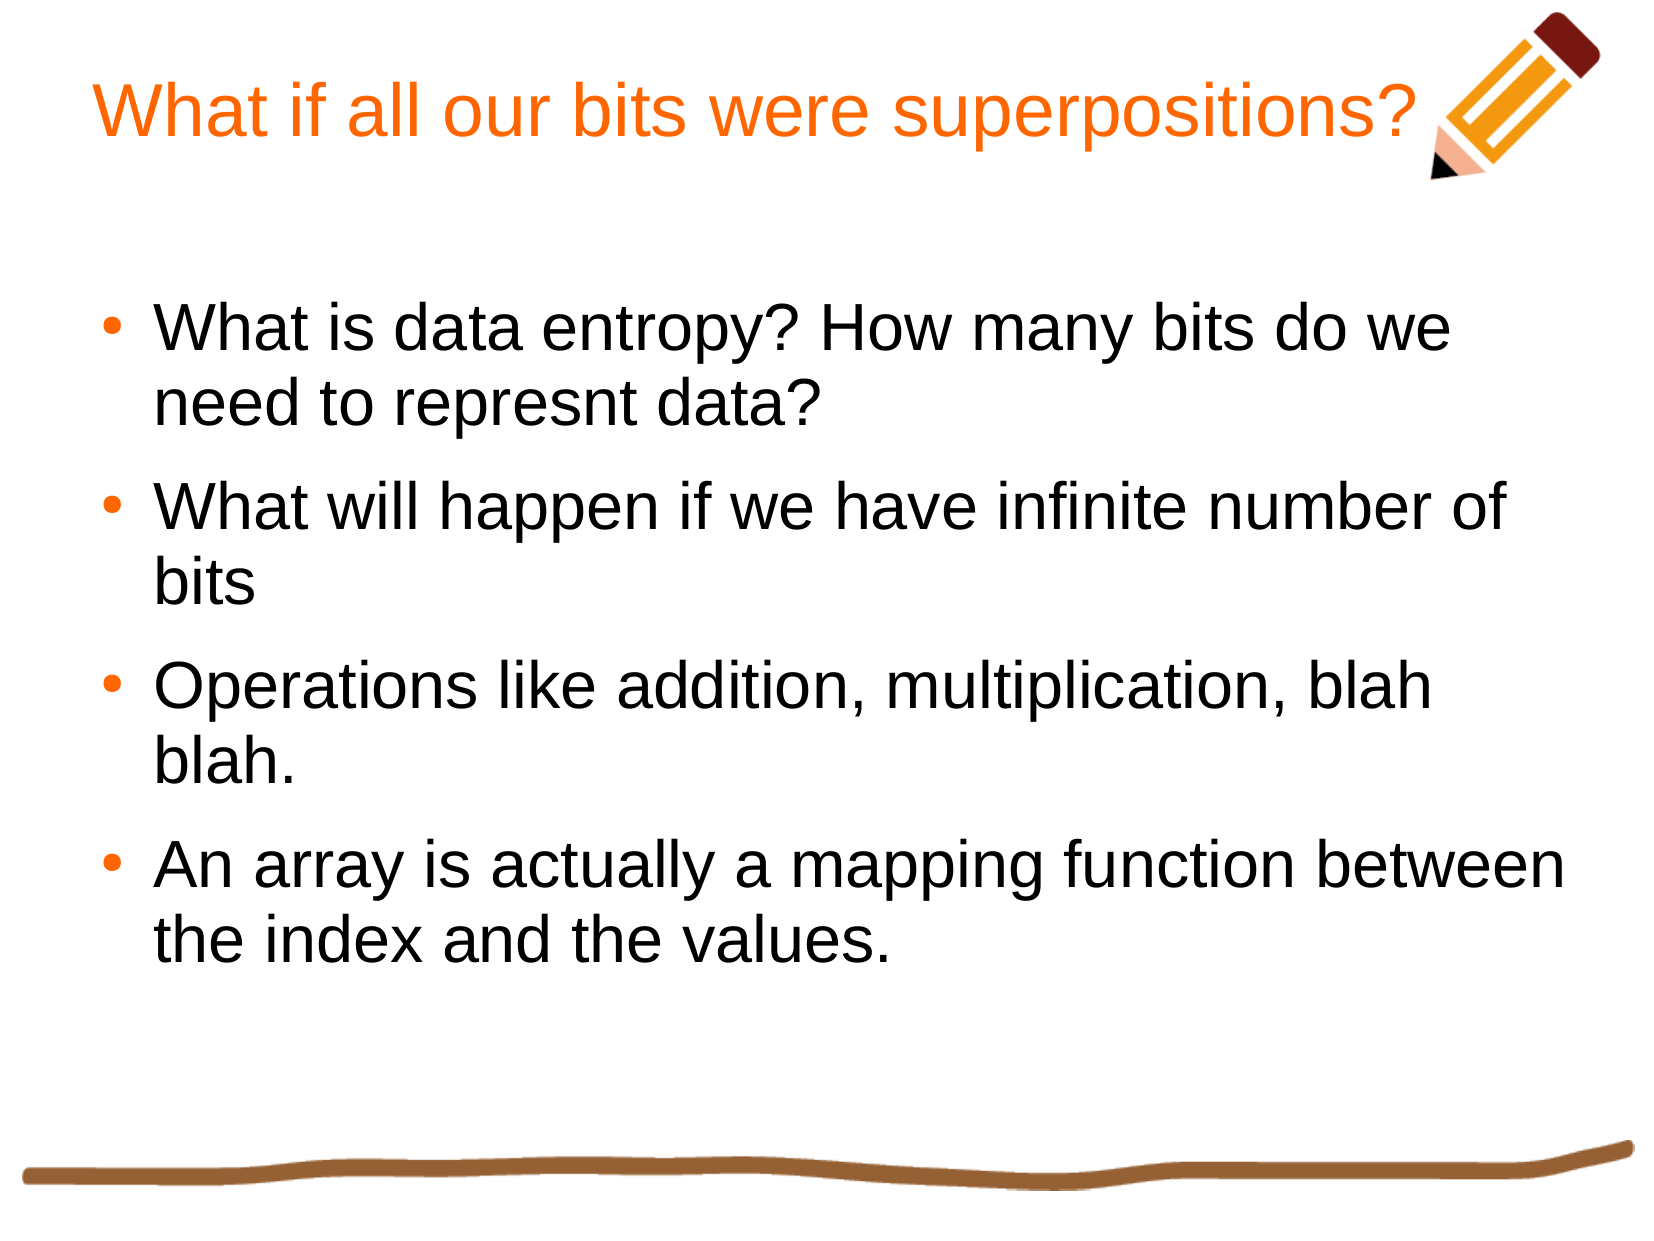

# What if all our bits were superpositions?
What is data entropy? How many bits do we need to represnt data?
What will happen if we have infinite number of bits
Operations like addition, multiplication, blah blah.
An array is actually a mapping function between the index and the values.